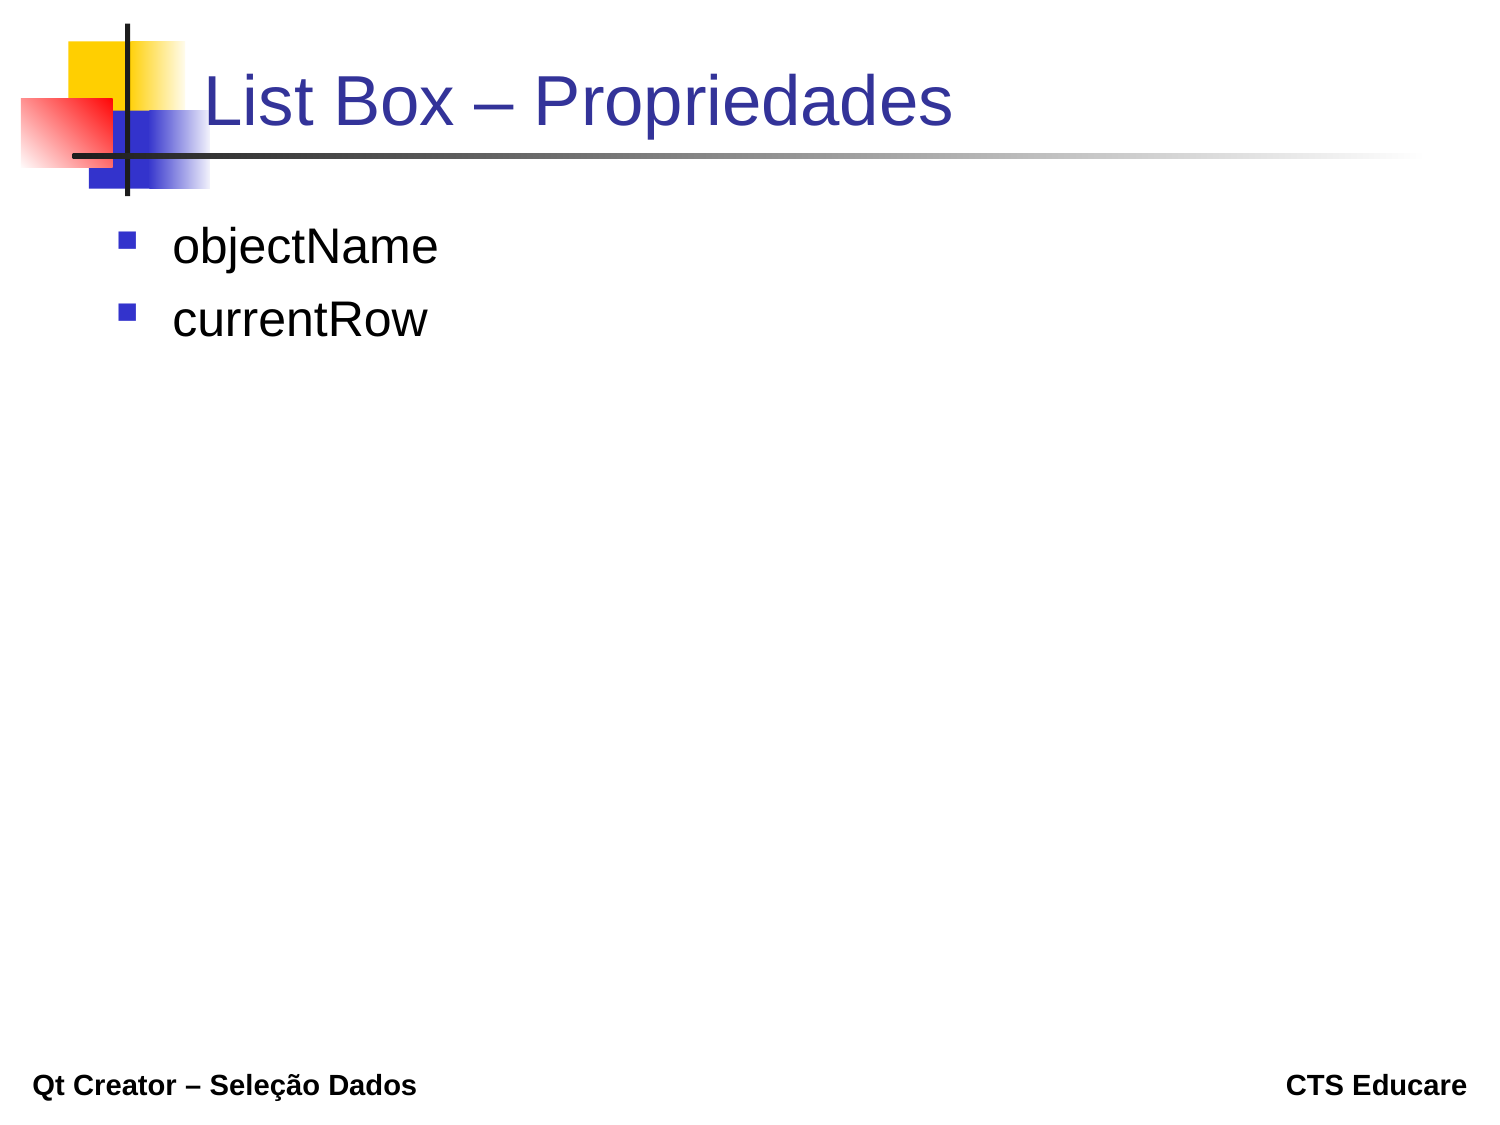

# List Box – Propriedades
objectName
currentRow